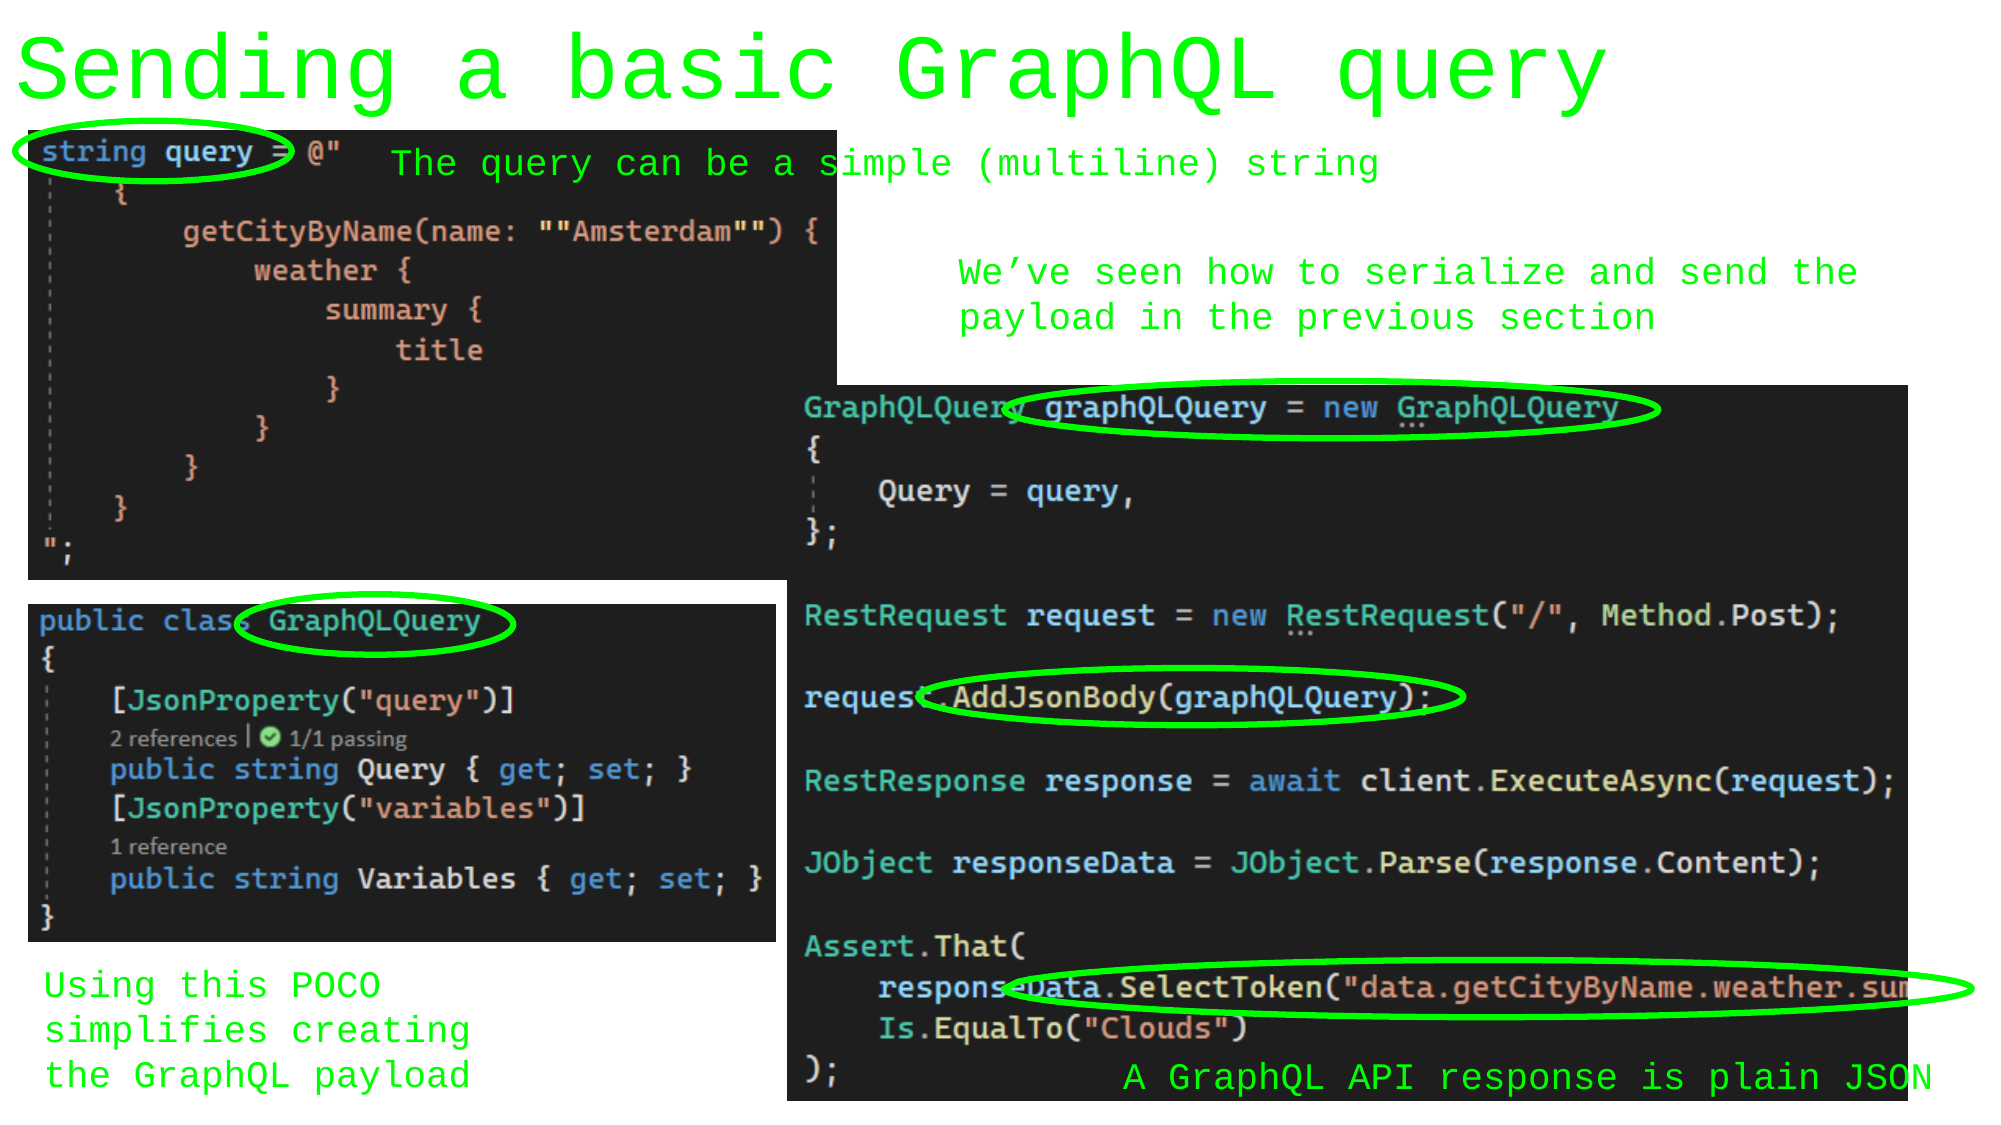

# Sending a basic GraphQL query
The query can be a simple (multiline) string
We’ve seen how to serialize and send the payload in the previous section
Using this POCO simplifies creating the GraphQL payload
A GraphQL API response is plain JSON